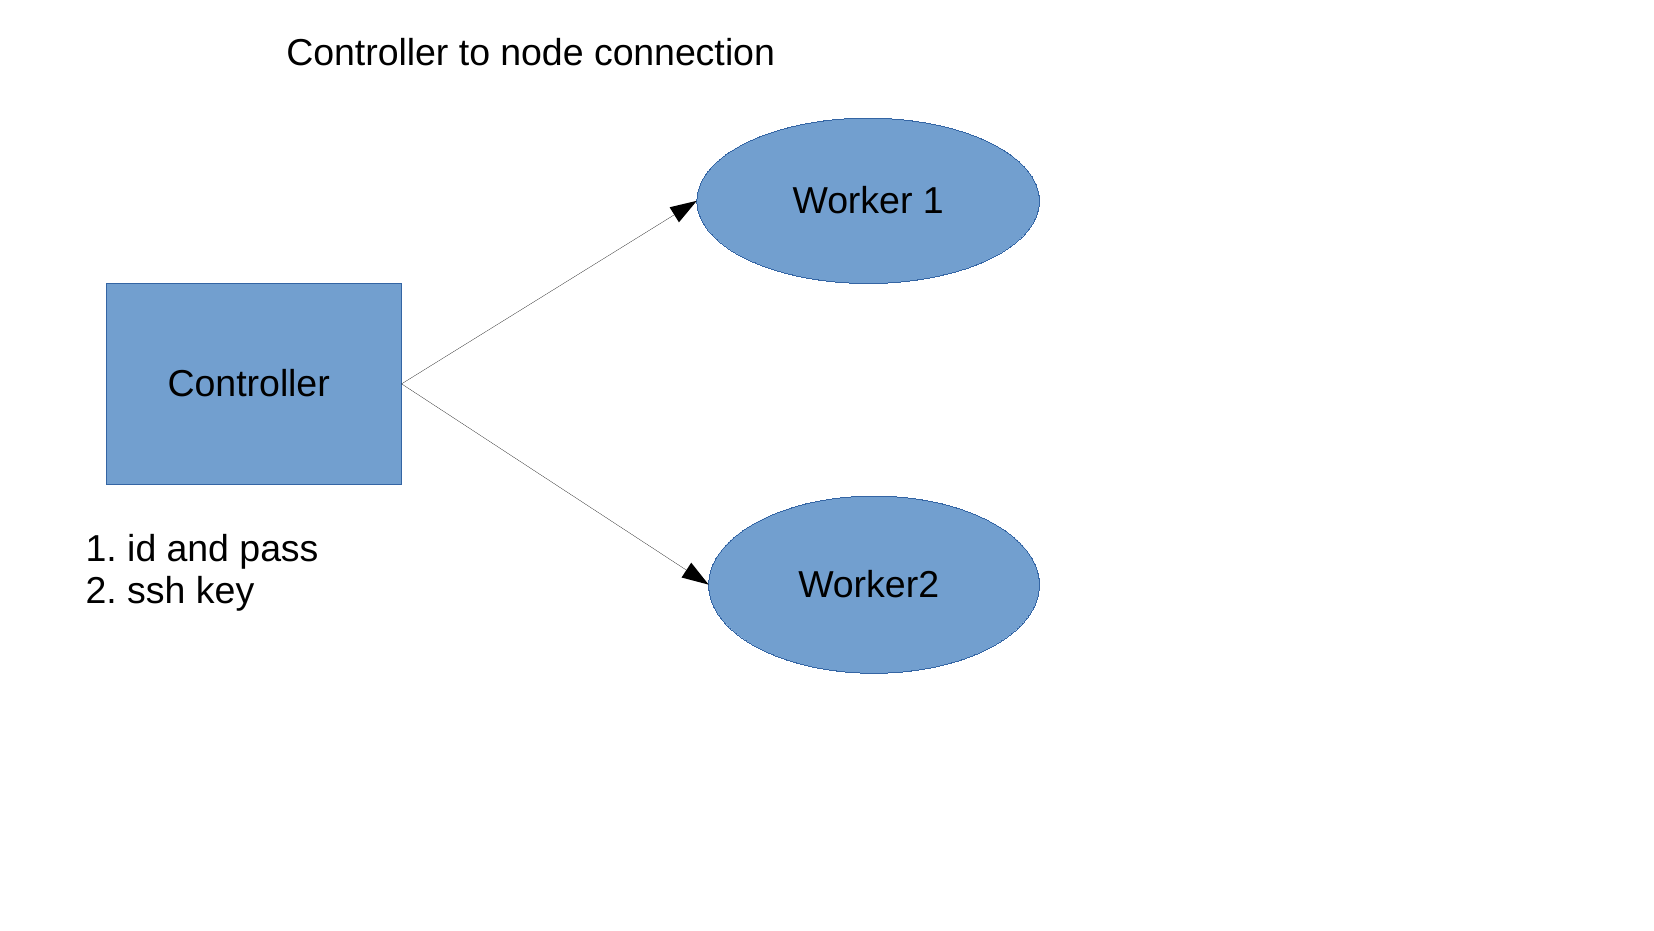

Controller to node connection
Worker 1
Controller
Worker2
1. id and pass
2. ssh key